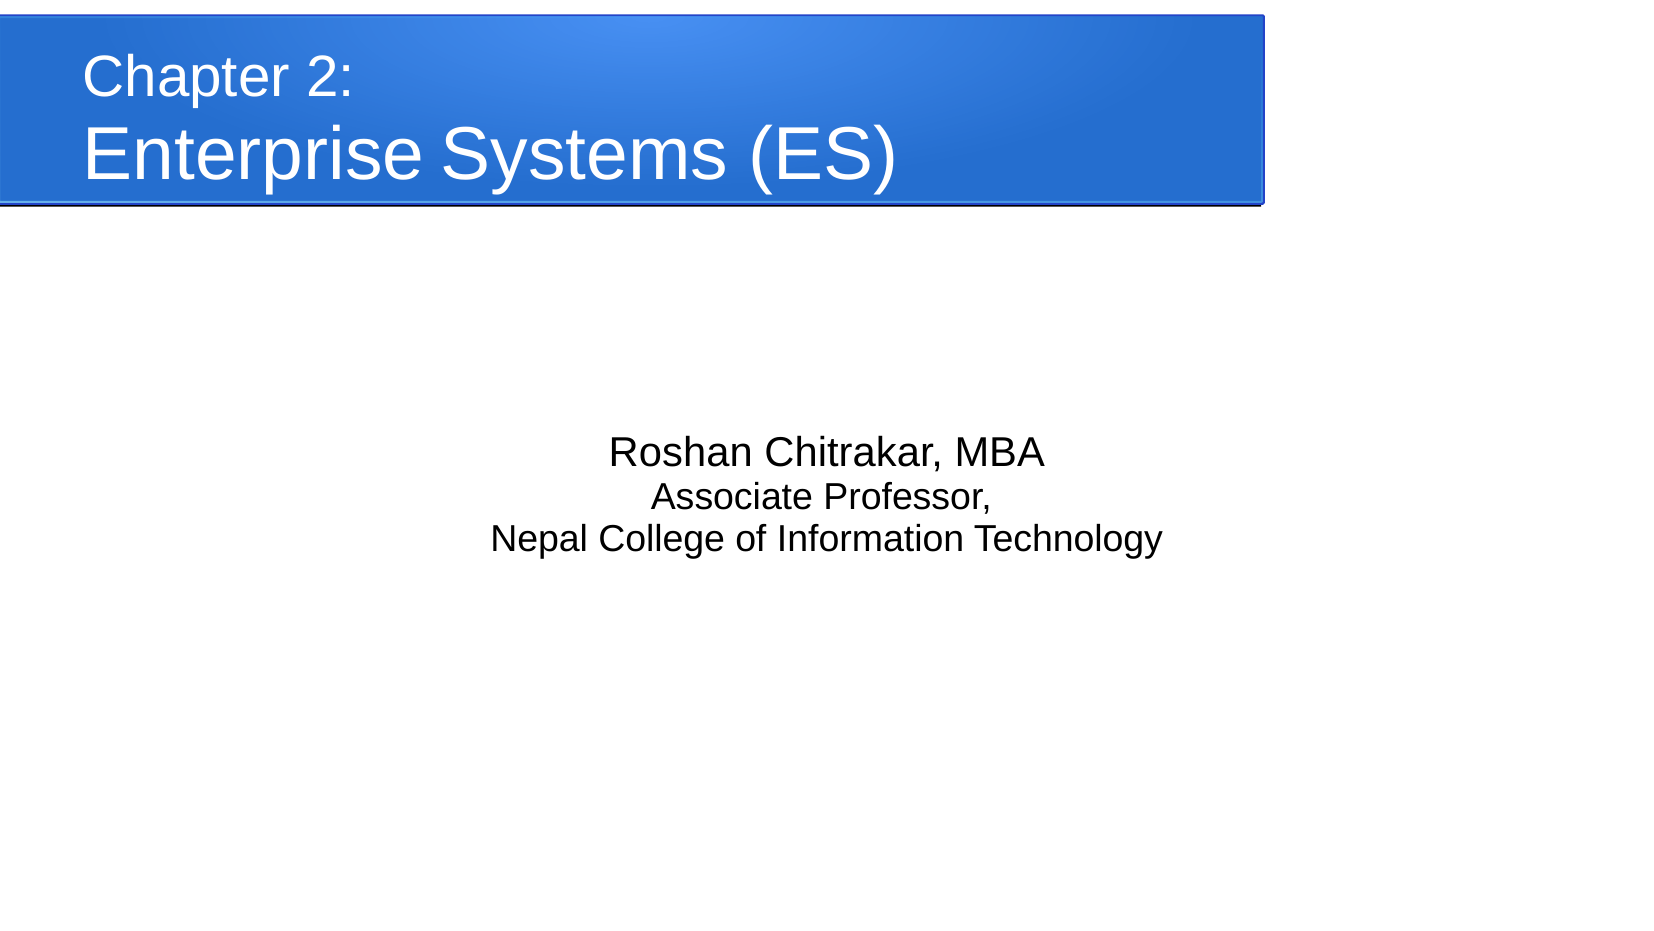

# Chapter 2: Enterprise Systems (ES)
Roshan Chitrakar, MBA
Associate Professor,
Nepal College of Information Technology